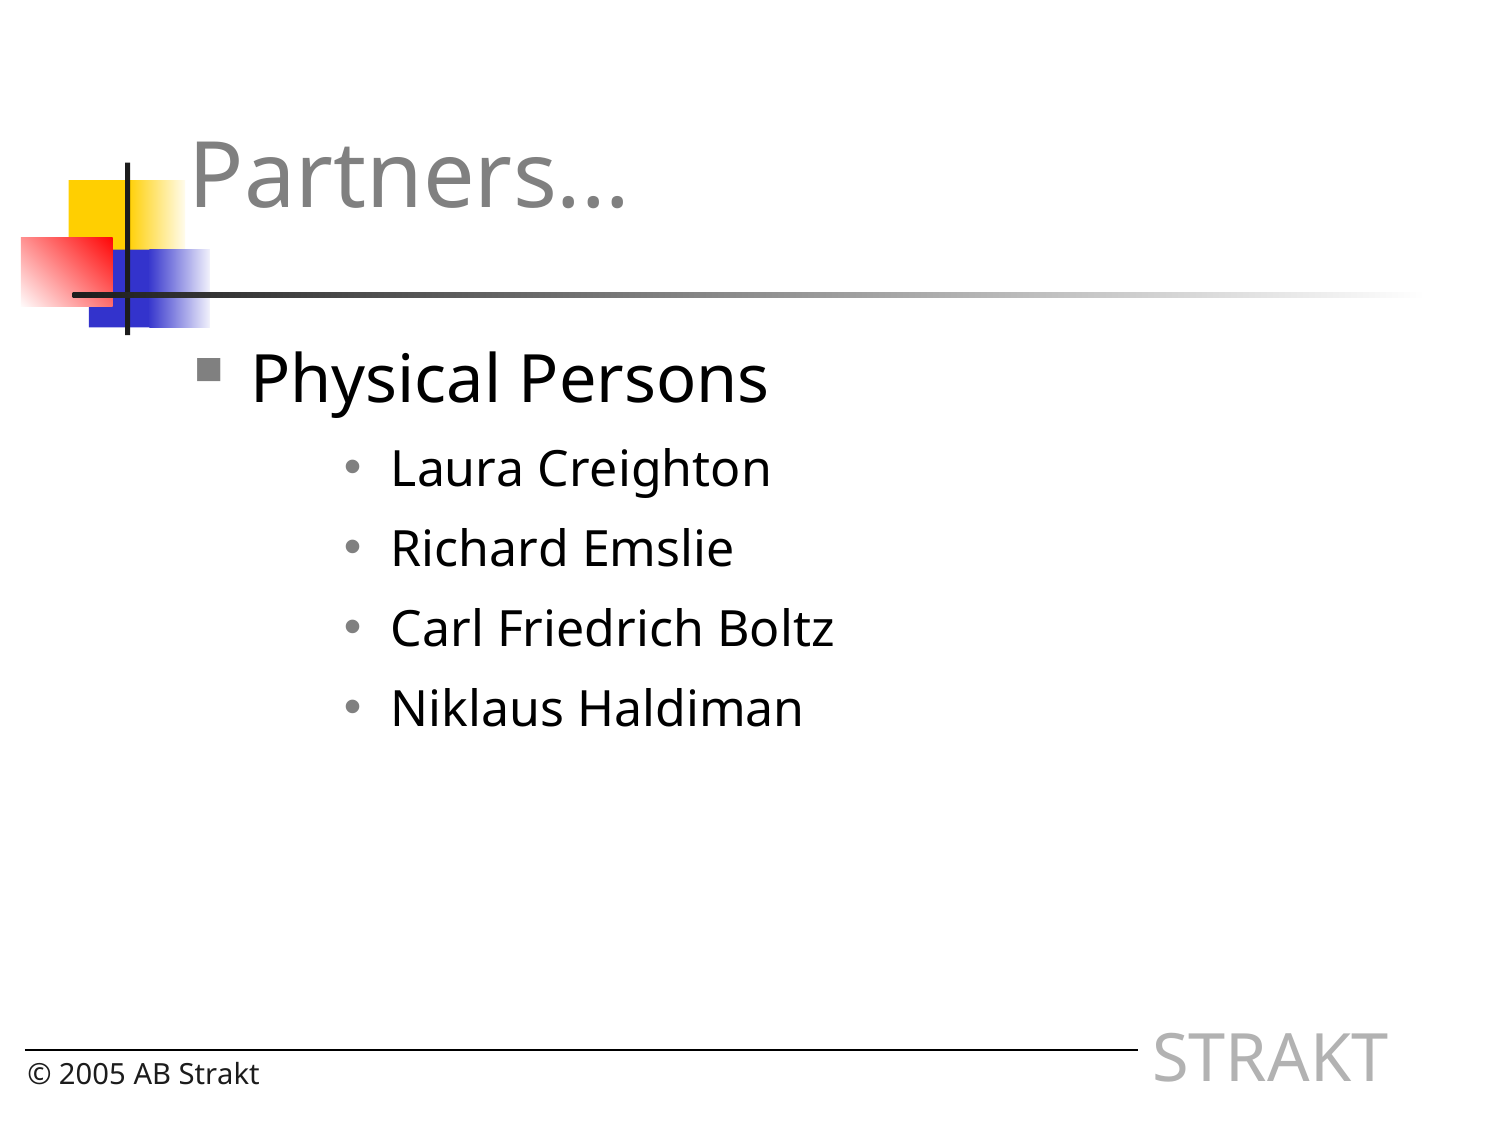

# Partners...
Physical Persons
Laura Creighton
Richard Emslie
Carl Friedrich Boltz
Niklaus Haldiman